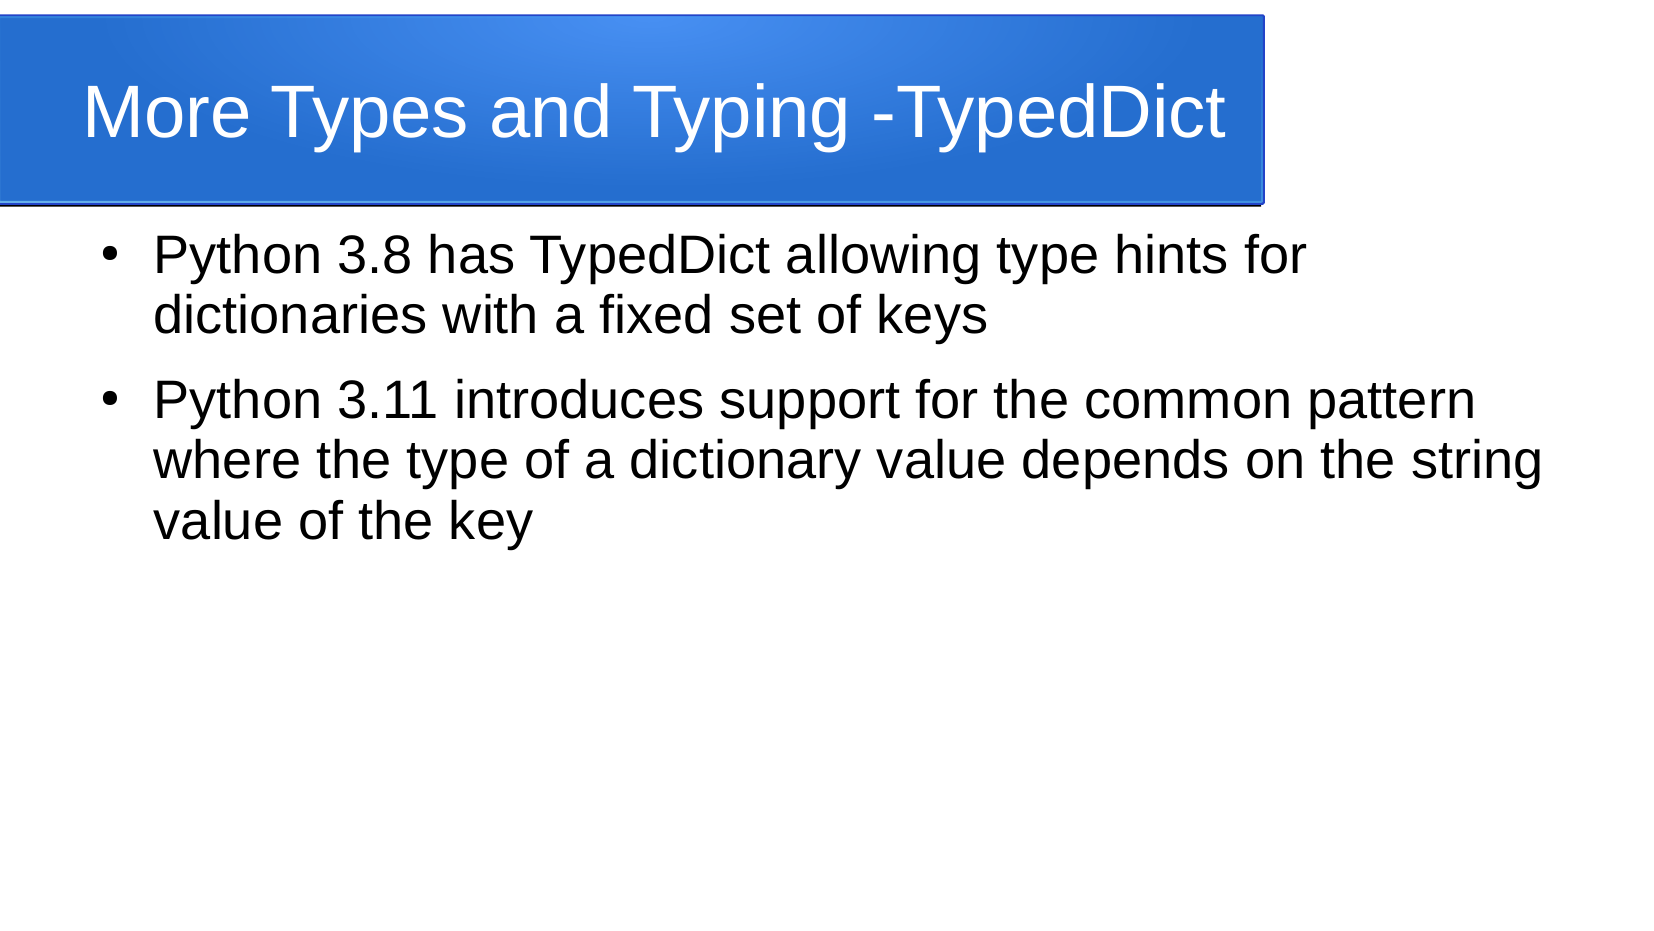

# More Types and Typing -TypedDict
Python 3.8 has TypedDict allowing type hints for dictionaries with a fixed set of keys
Python 3.11 introduces support for the common pattern where the type of a dictionary value depends on the string value of the key